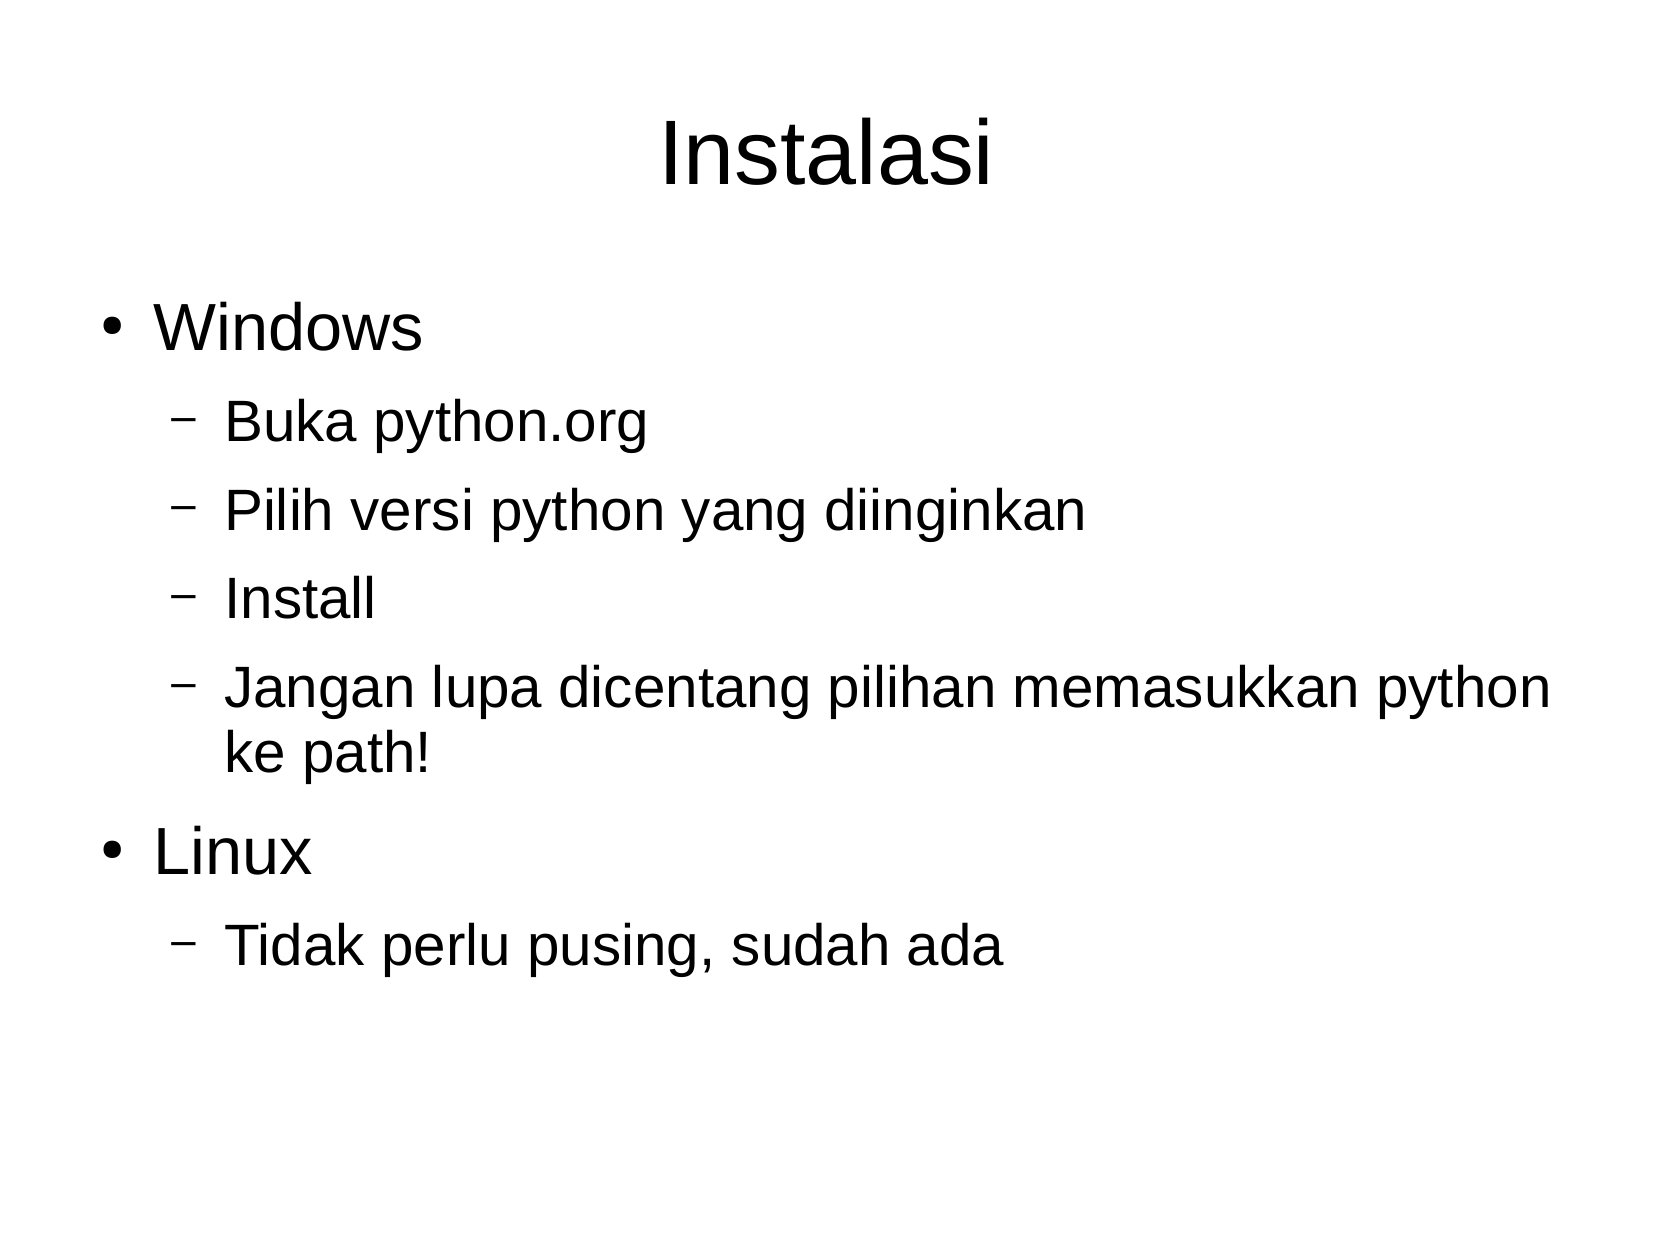

# Instalasi
Windows
Buka python.org
Pilih versi python yang diinginkan
Install
Jangan lupa dicentang pilihan memasukkan python ke path!
Linux
Tidak perlu pusing, sudah ada